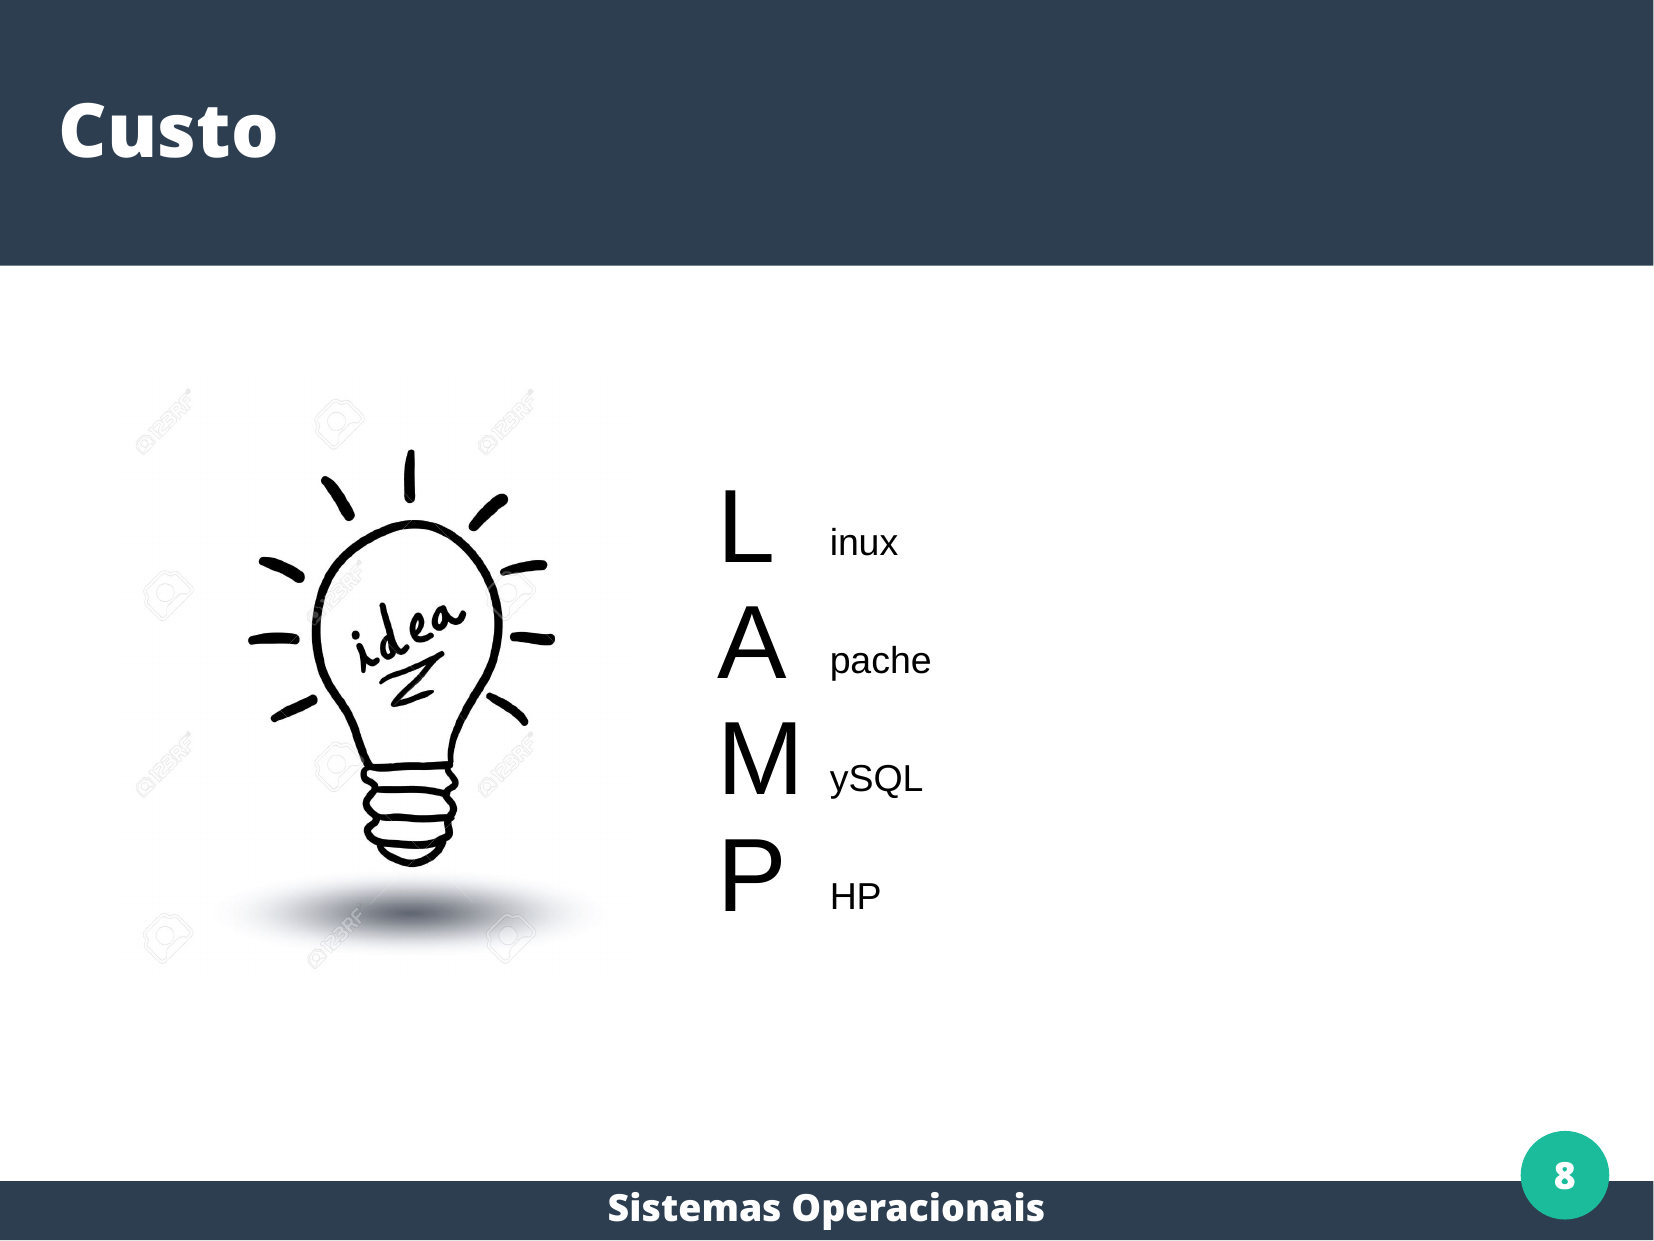

# Custo
LAMP
inux
pache
ySQL
HP
8
Sistemas Operacionais